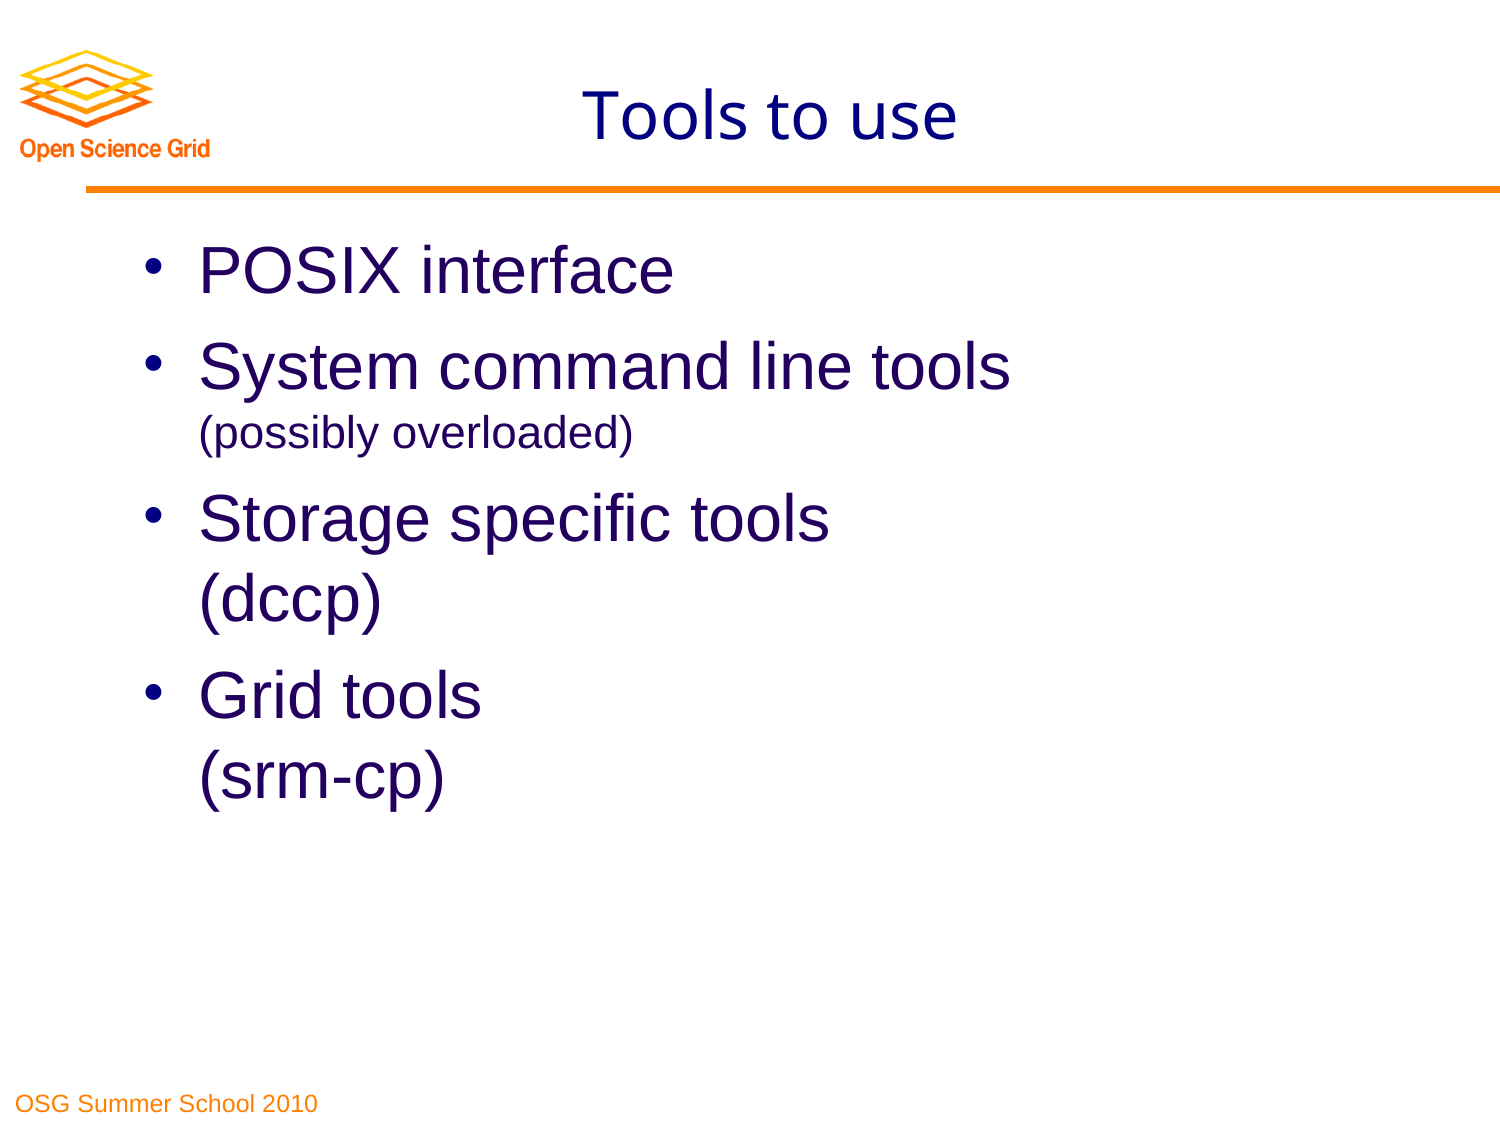

# Tools to use
POSIX interface
System command line tools
(possibly overloaded)
Storage specific tools
(dccp)
Grid tools
(srm-cp)